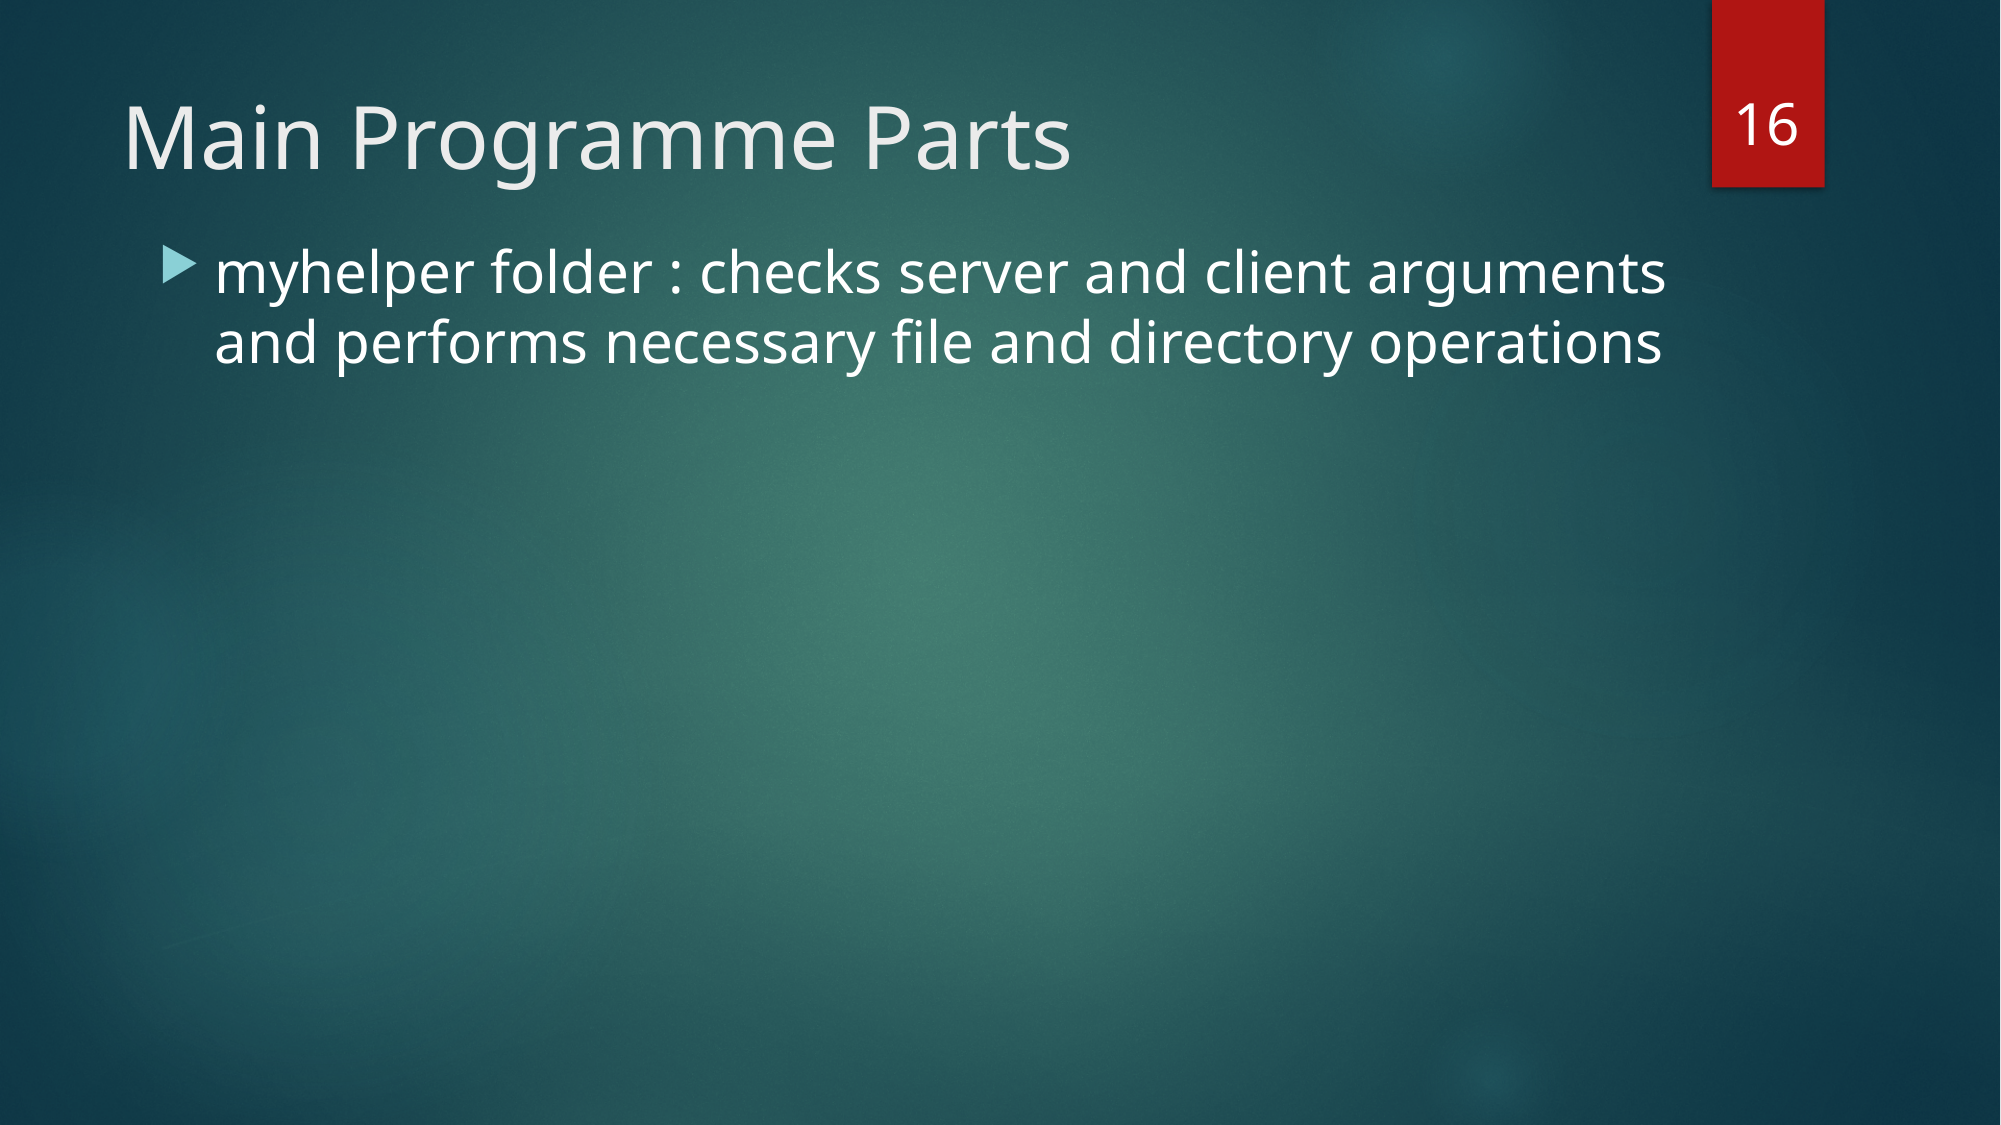

16
# Main Programme Parts
myhelper folder : checks server and client arguments and performs necessary file and directory operations